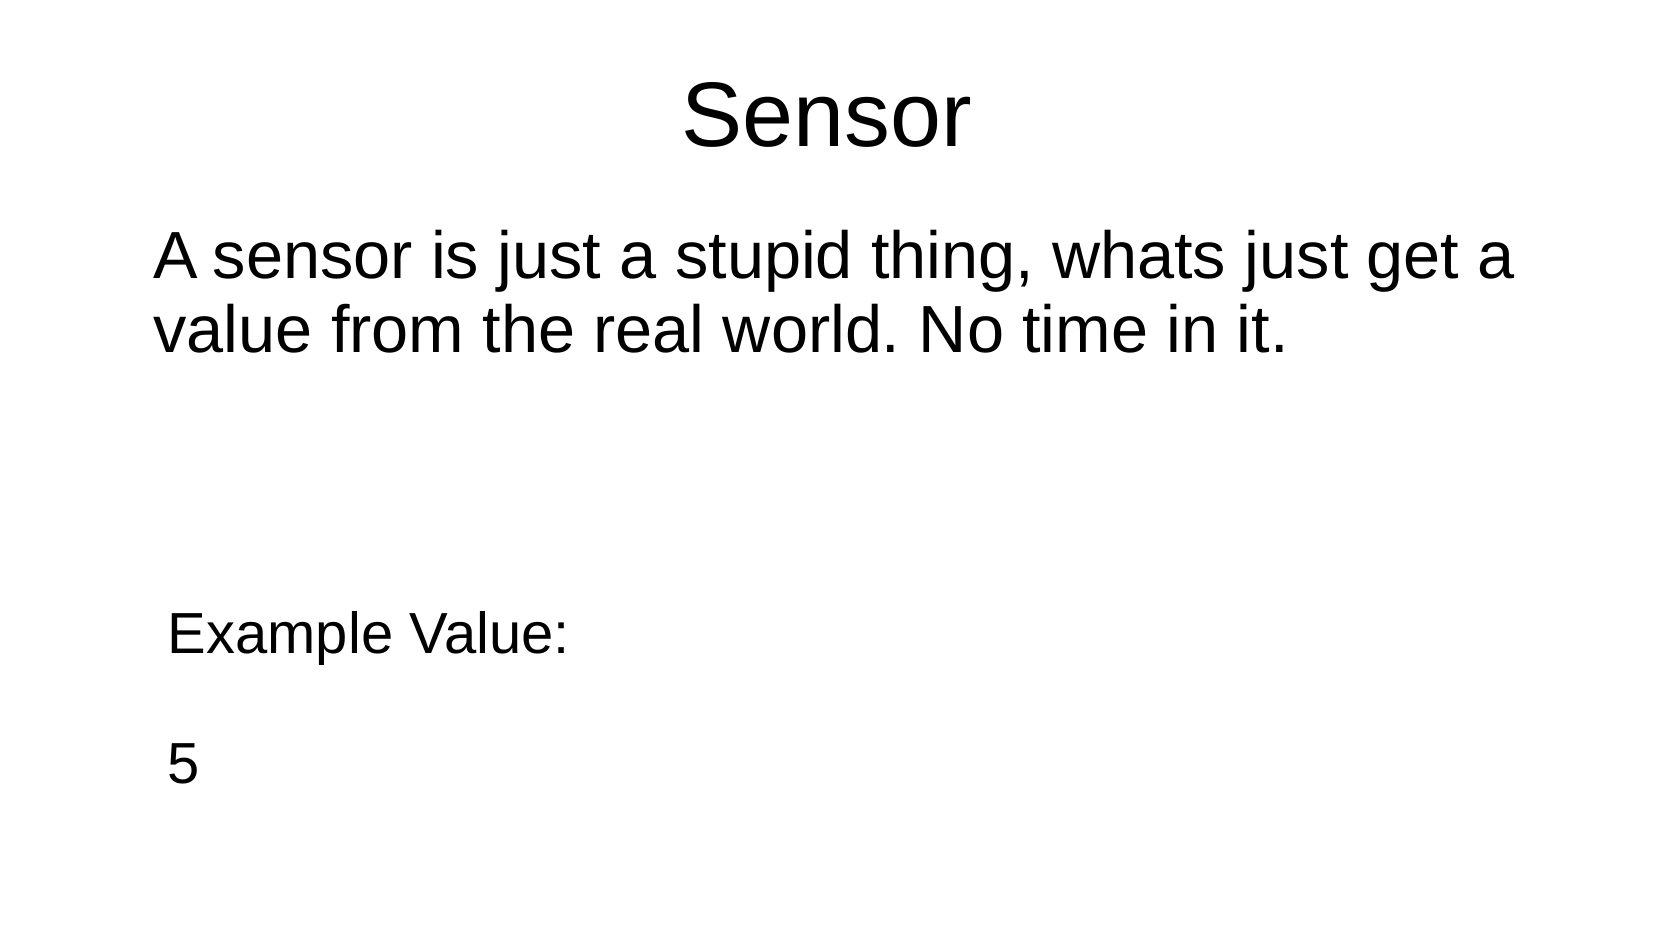

# Sensor
A sensor is just a stupid thing, whats just get a value from the real world. No time in it.
Example Value:
5